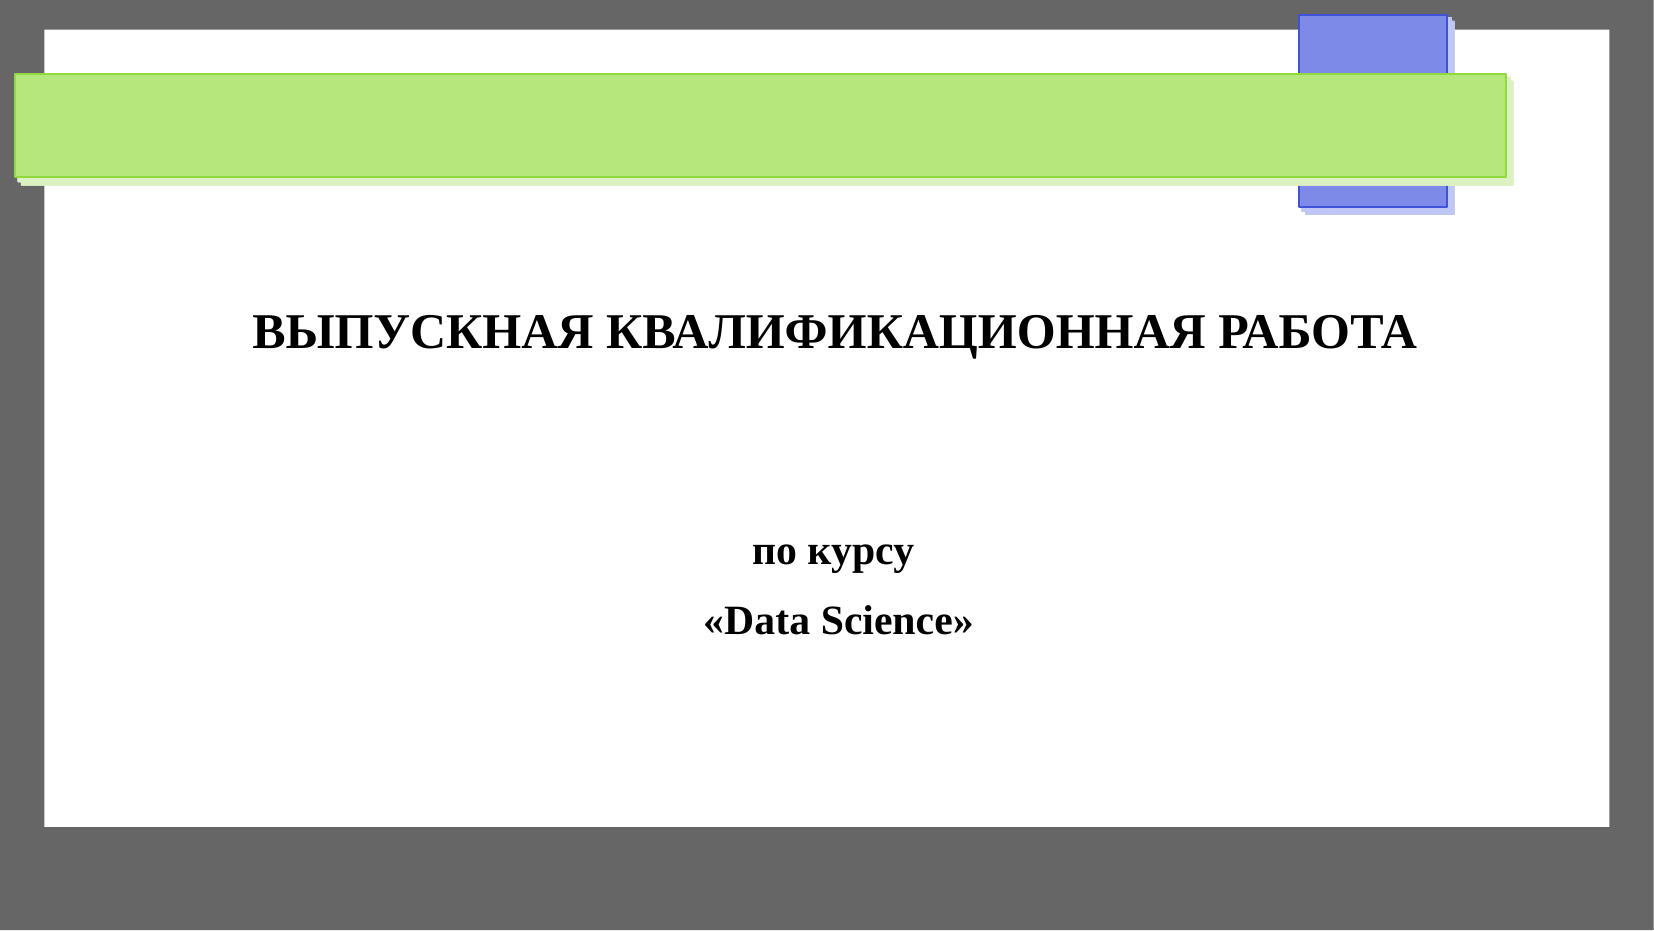

#
ВЫПУСКНАЯ КВАЛИФИКАЦИОННАЯ РАБОТА
по курсу
«Data Science»